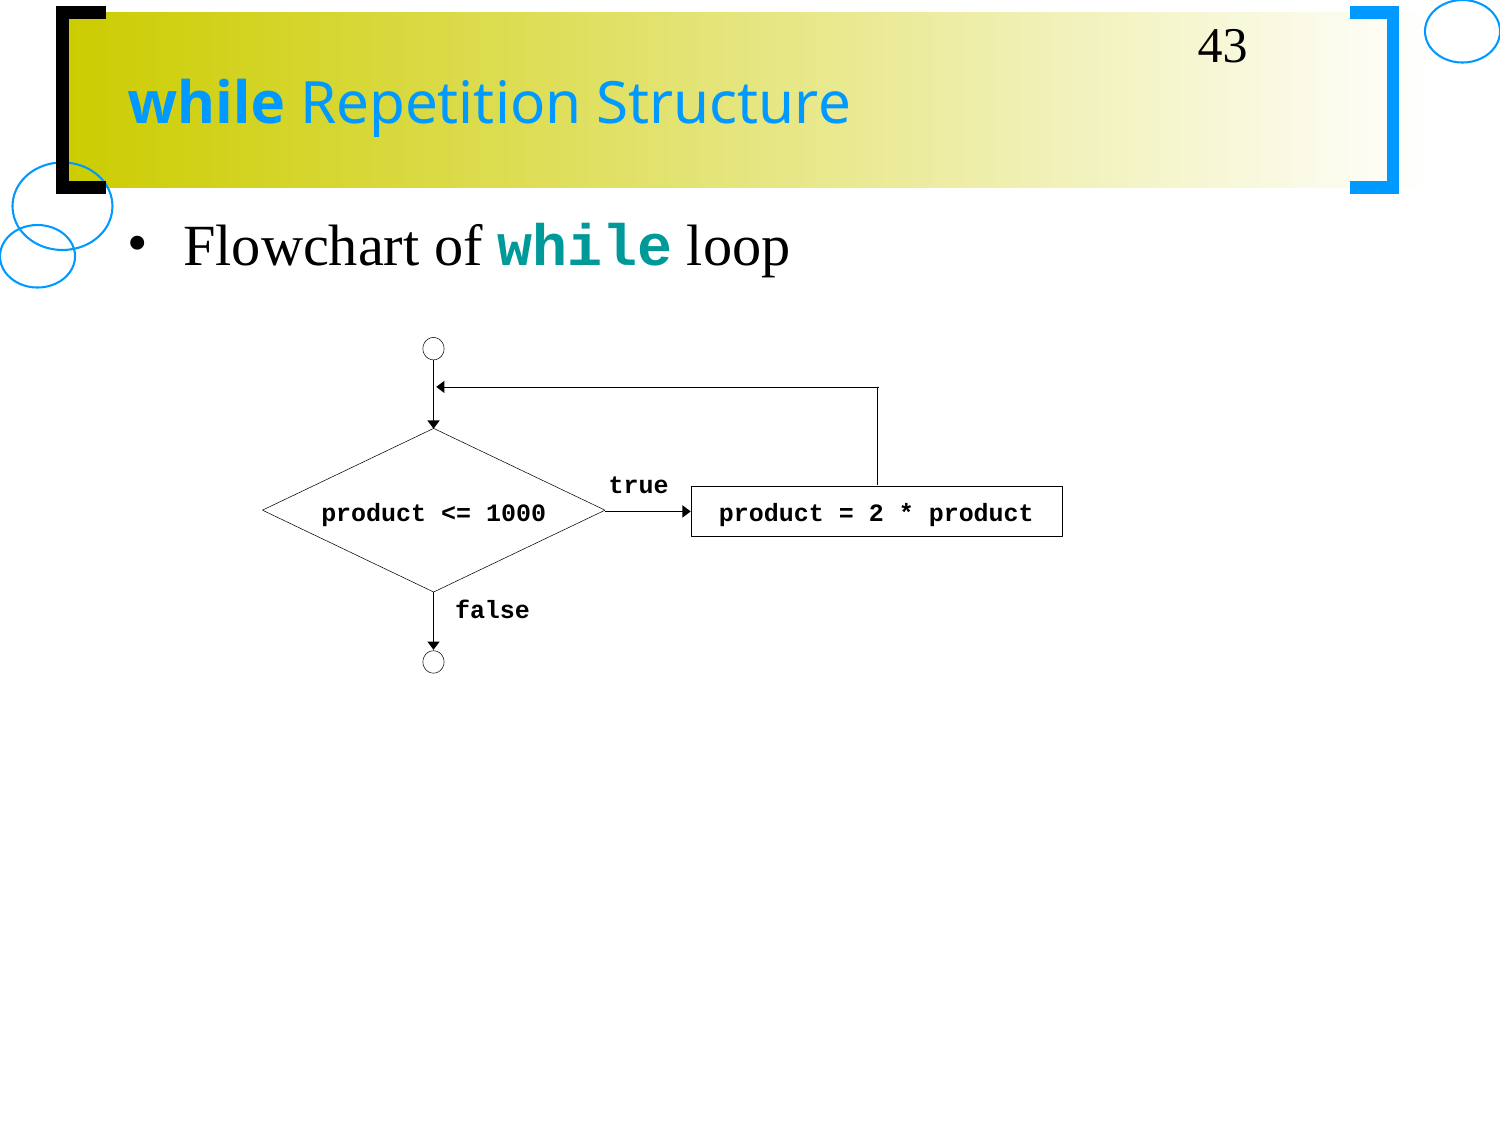

43
# while Repetition Structure
Flowchart of while loop
true
product <= 1000
product = 2 * product
false